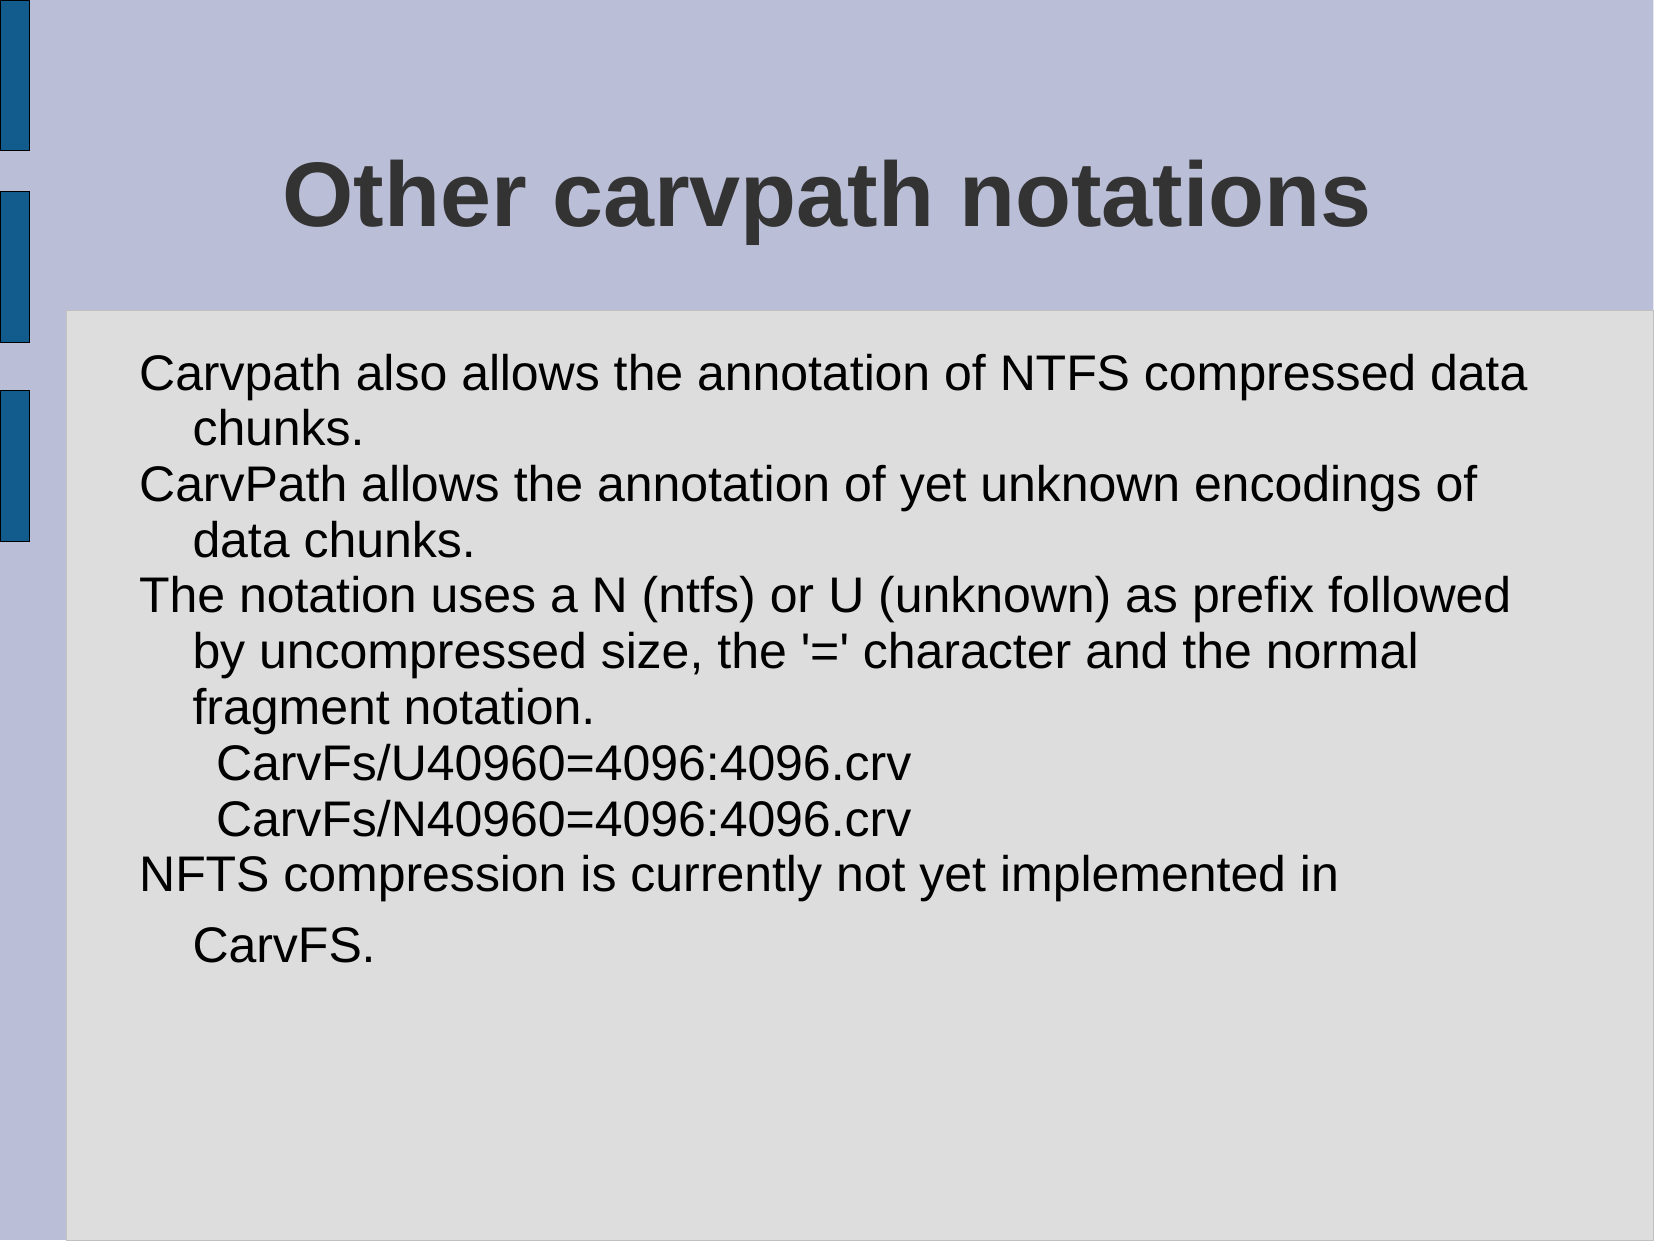

# Other carvpath notations
Carvpath also allows the annotation of NTFS compressed data chunks.
CarvPath allows the annotation of yet unknown encodings of data chunks.
The notation uses a N (ntfs) or U (unknown) as prefix followed by uncompressed size, the '=' character and the normal fragment notation.
CarvFs/U40960=4096:4096.crv
CarvFs/N40960=4096:4096.crv
NFTS compression is currently not yet implemented in CarvFS.